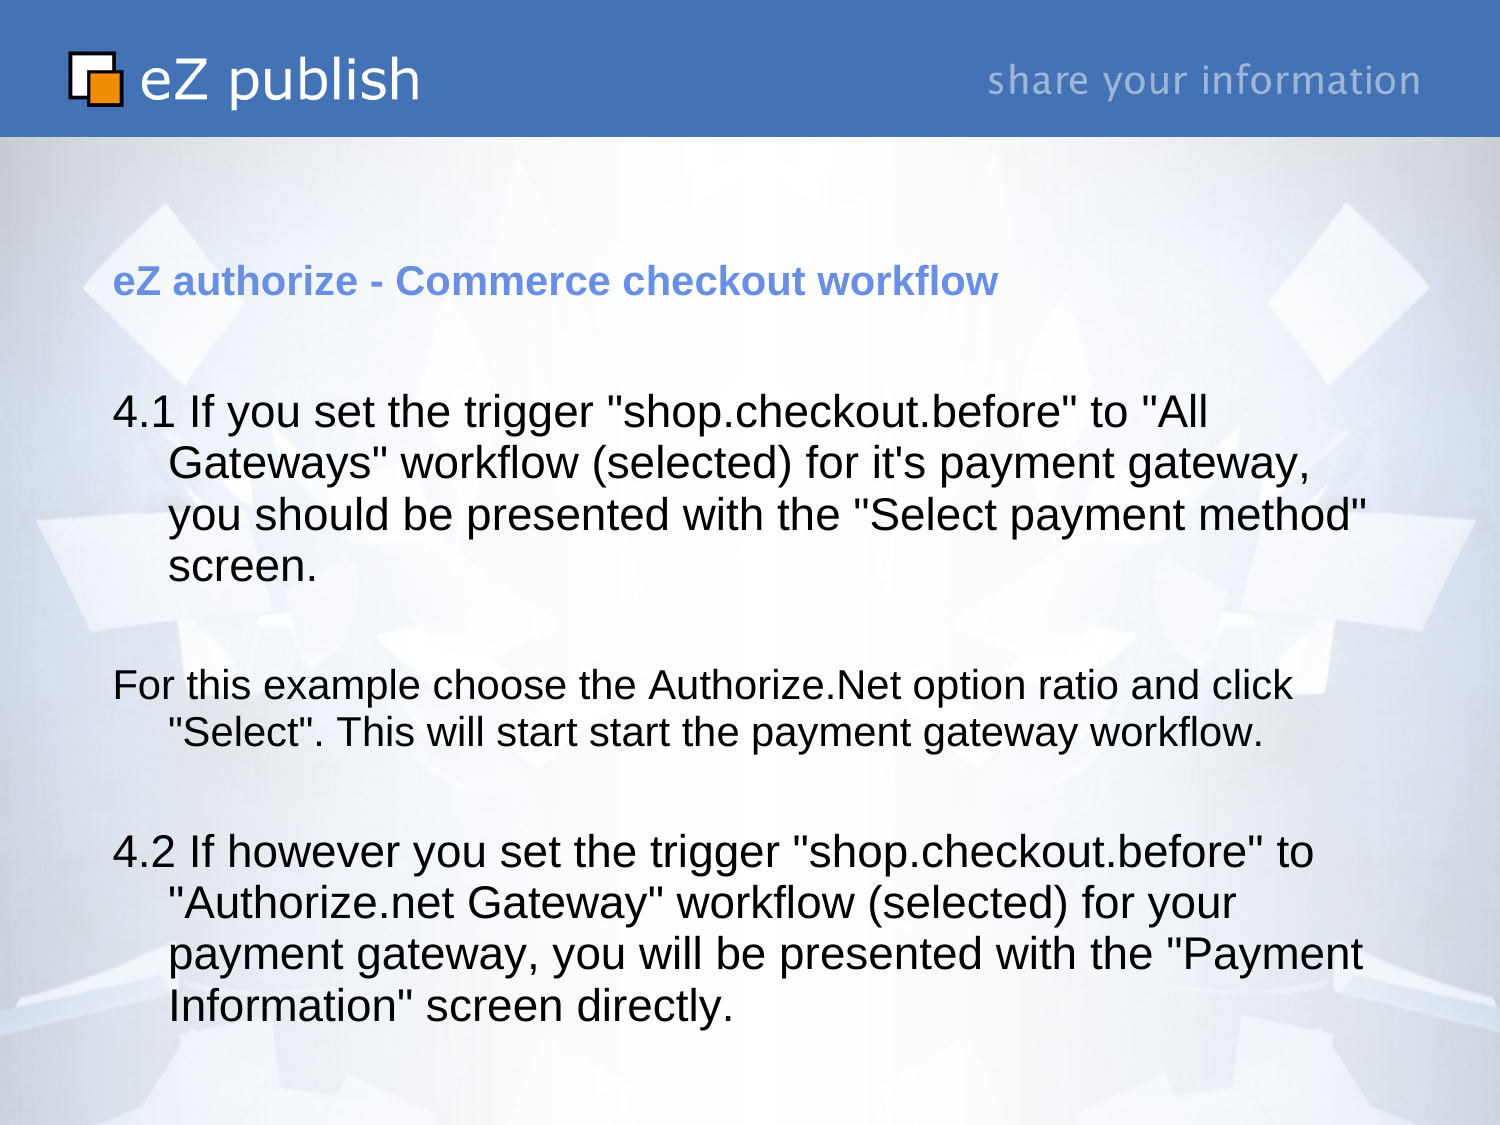

# eZ authorize - Commerce checkout workflow
4.1 If you set the trigger "shop.checkout.before" to "All Gateways" workflow (selected) for it's payment gateway, you should be presented with the "Select payment method" screen.
For this example choose the Authorize.Net option ratio and click "Select". This will start start the payment gateway workflow.
4.2 If however you set the trigger "shop.checkout.before" to "Authorize.net Gateway" workflow (selected) for your payment gateway, you will be presented with the "Payment Information" screen directly.